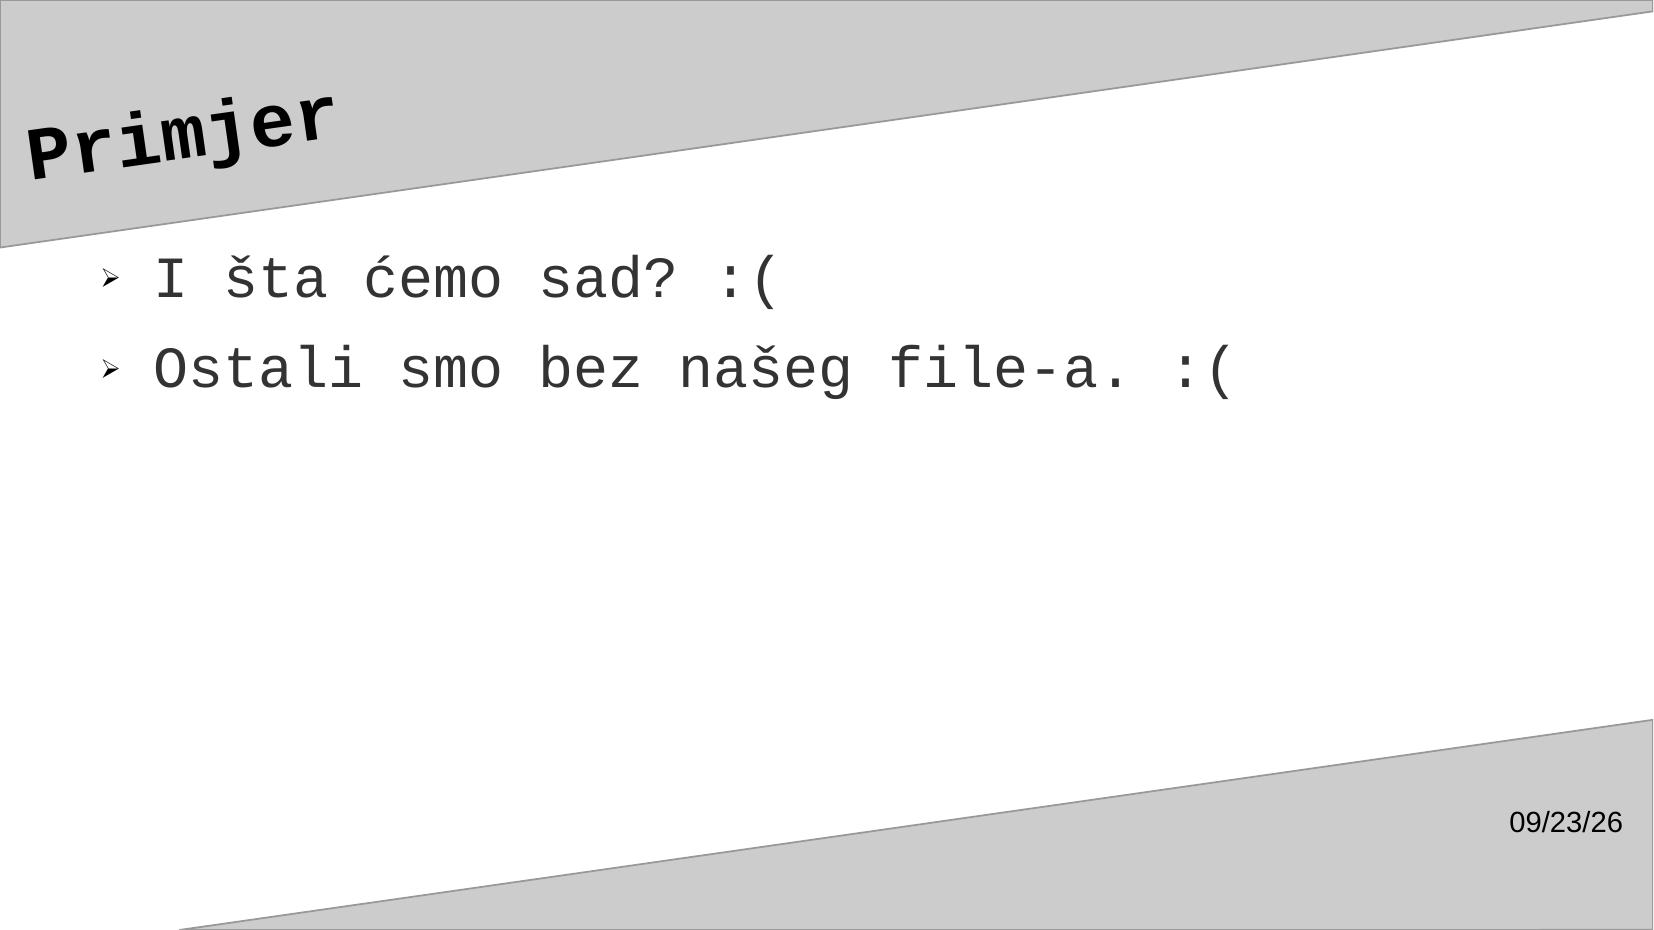

# Primjer
I šta ćemo sad? :(
Ostali smo bez našeg file-a. :(
69